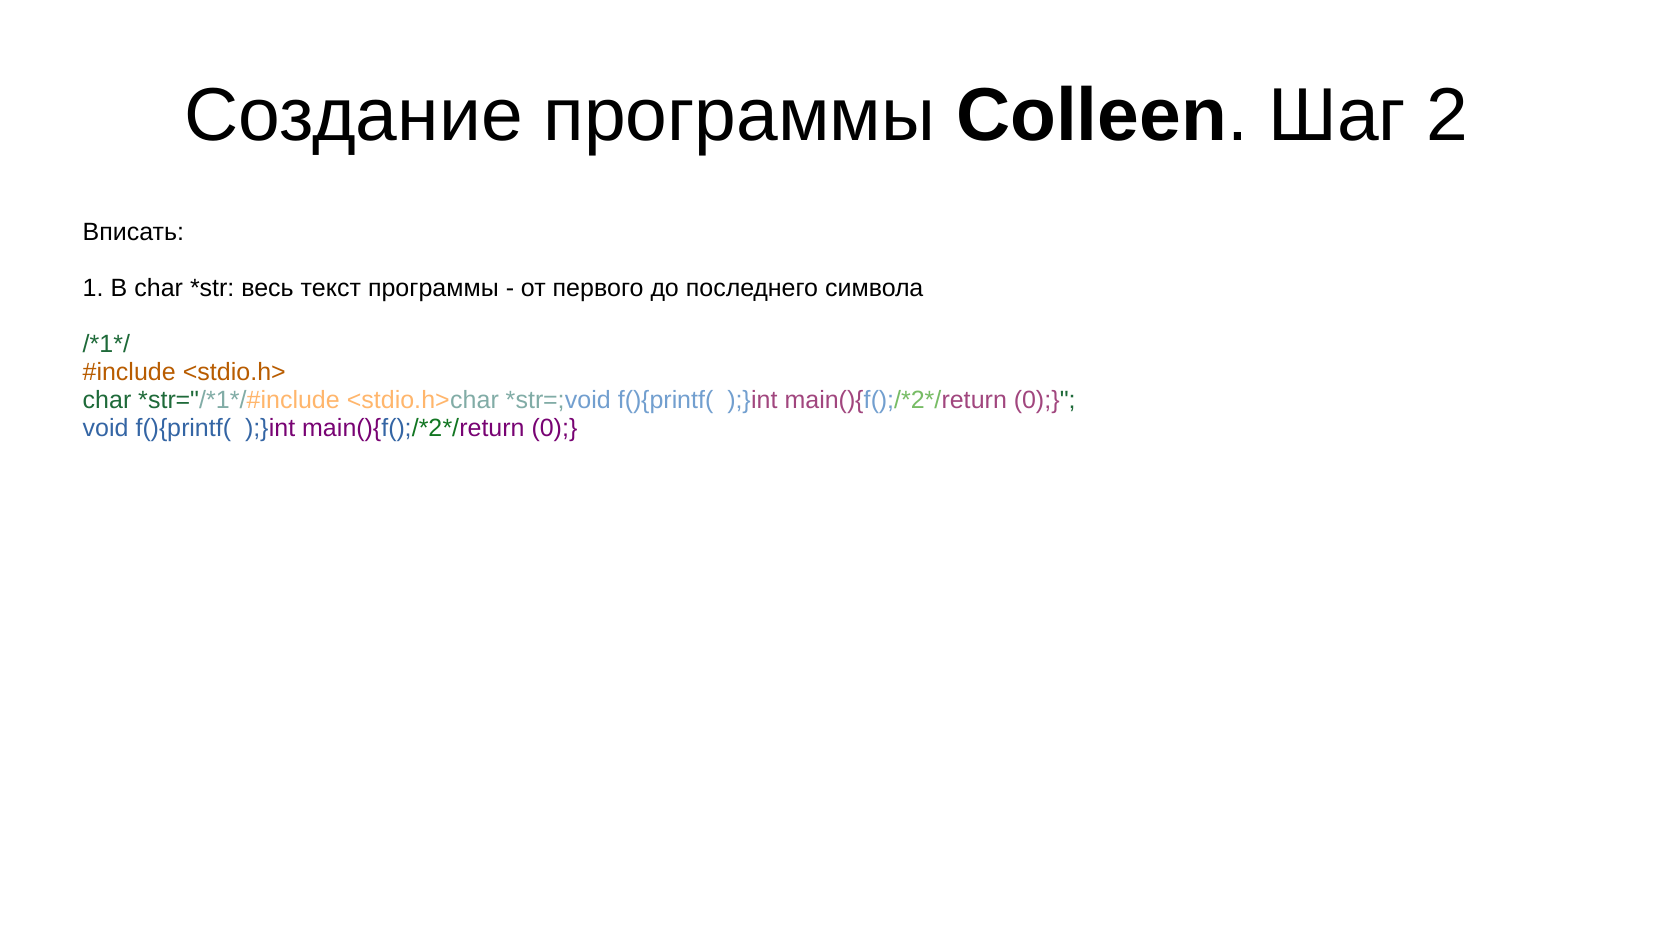

# Создание программы Colleen. Шаг 2
Вписать:
1. В char *str: весь текст программы - от первого до последнего символа
/*1*/
#include <stdio.h>
char *str="/*1*/#include <stdio.h>char *str=;void f(){printf( );}int main(){f();/*2*/return (0);}";
void f(){printf( );}int main(){f();/*2*/return (0);}